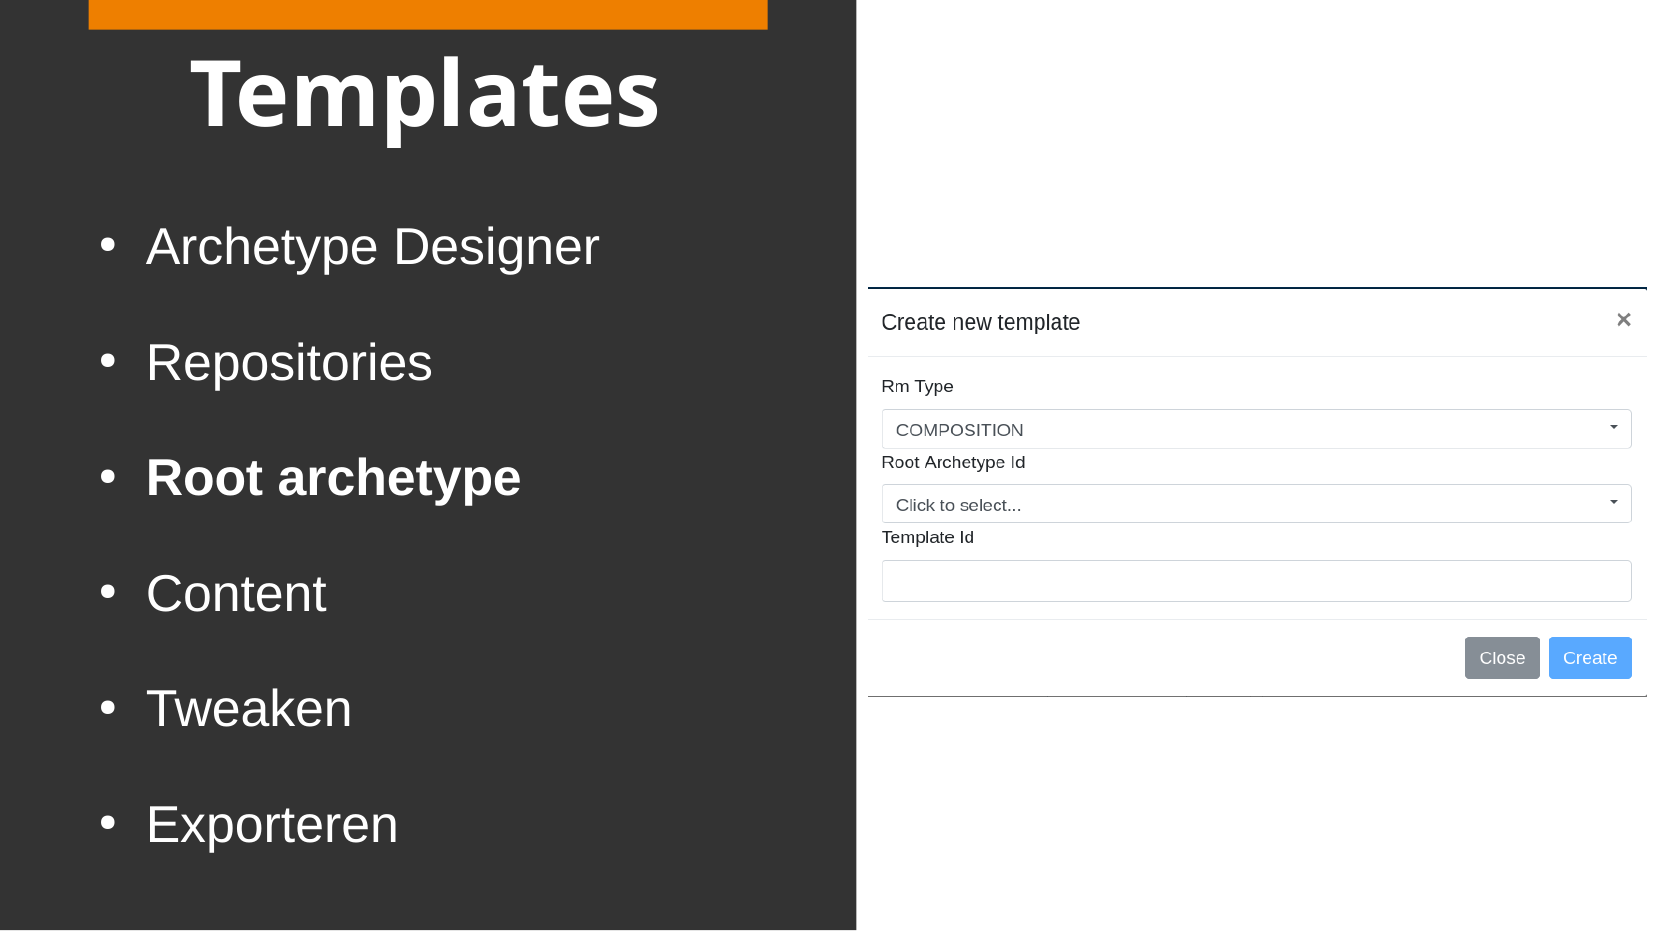

Templates
#
Archetype Designer
Repositories
Root archetype
Content
Tweaken
Exporteren